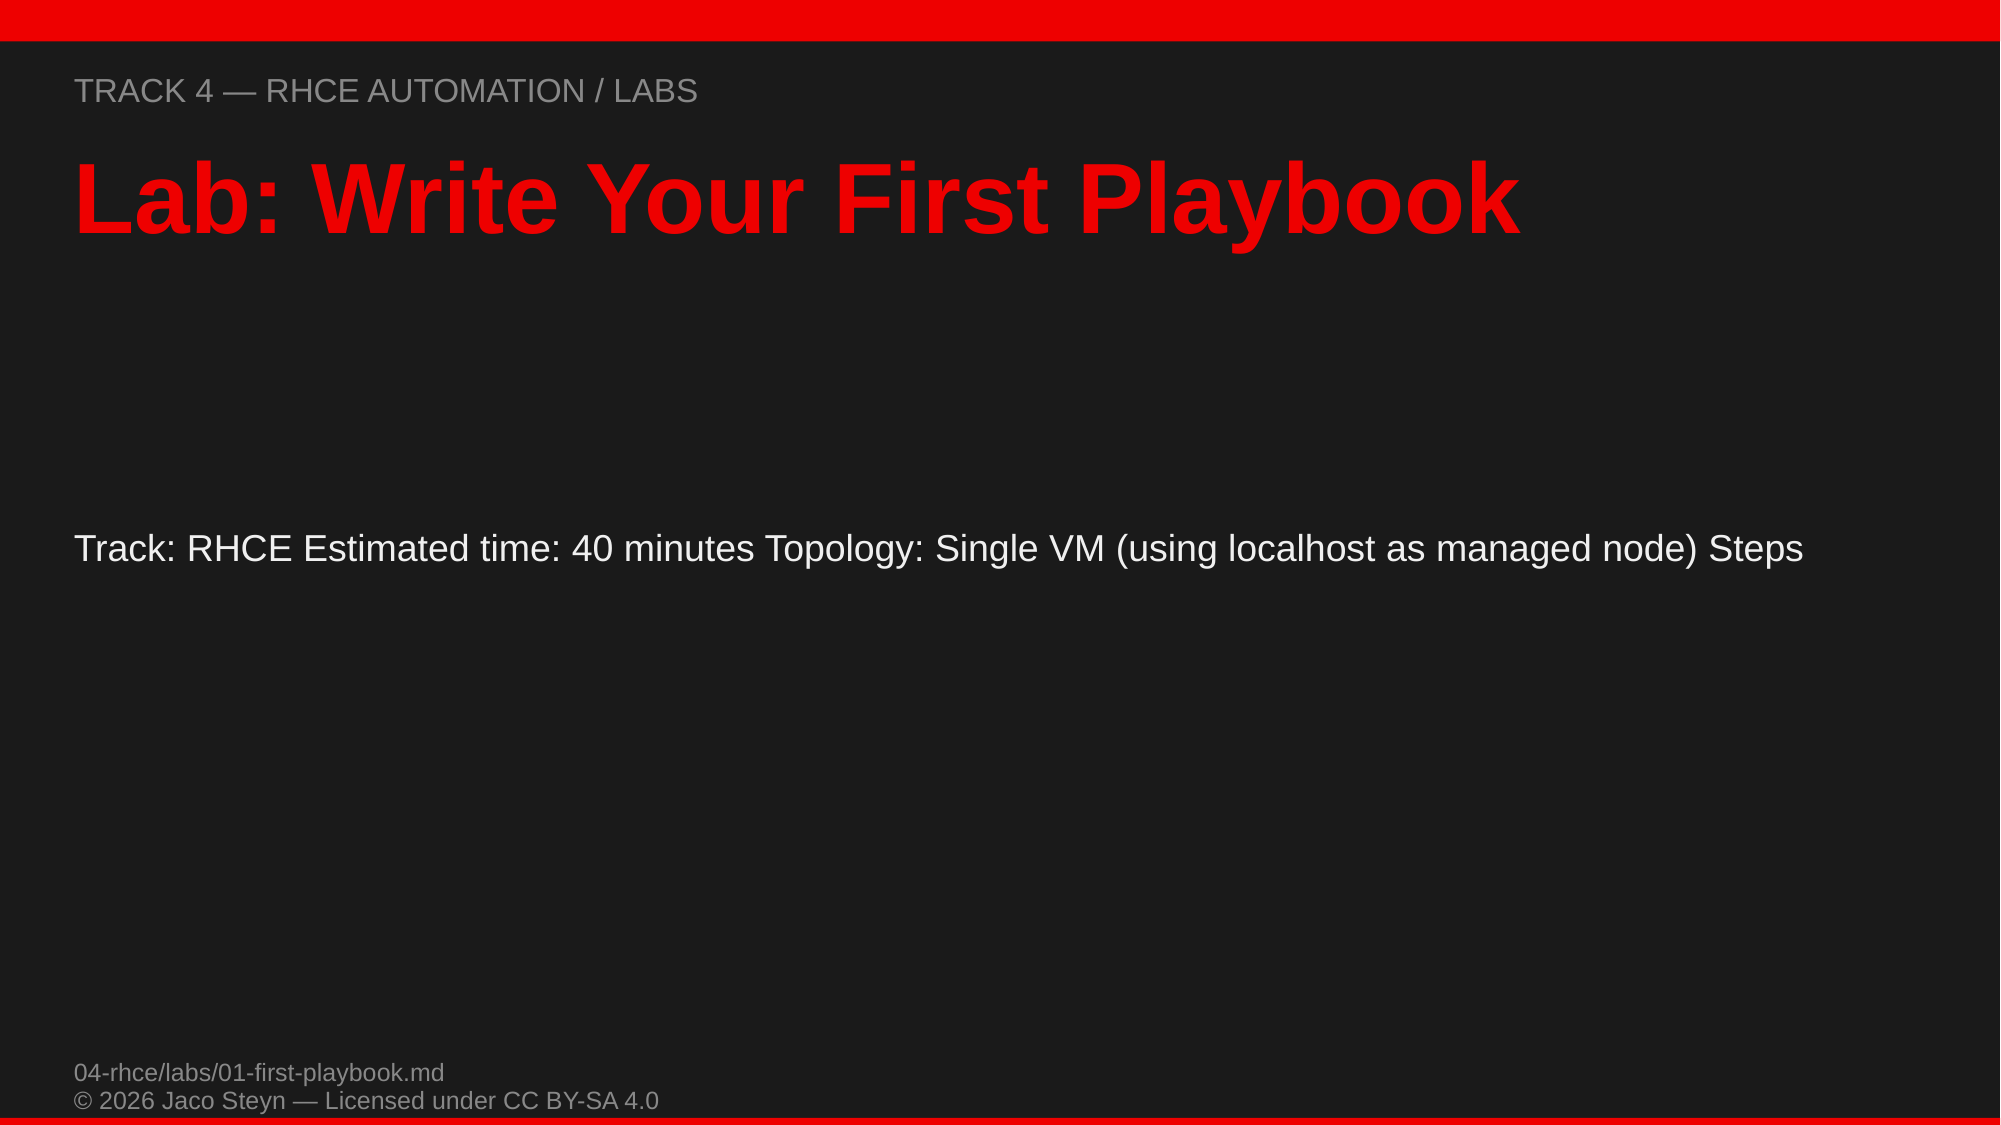

TRACK 4 — RHCE AUTOMATION / LABS
Lab: Write Your First Playbook
Track: RHCE Estimated time: 40 minutes Topology: Single VM (using localhost as managed node) Steps
04-rhce/labs/01-first-playbook.md
© 2026 Jaco Steyn — Licensed under CC BY-SA 4.0